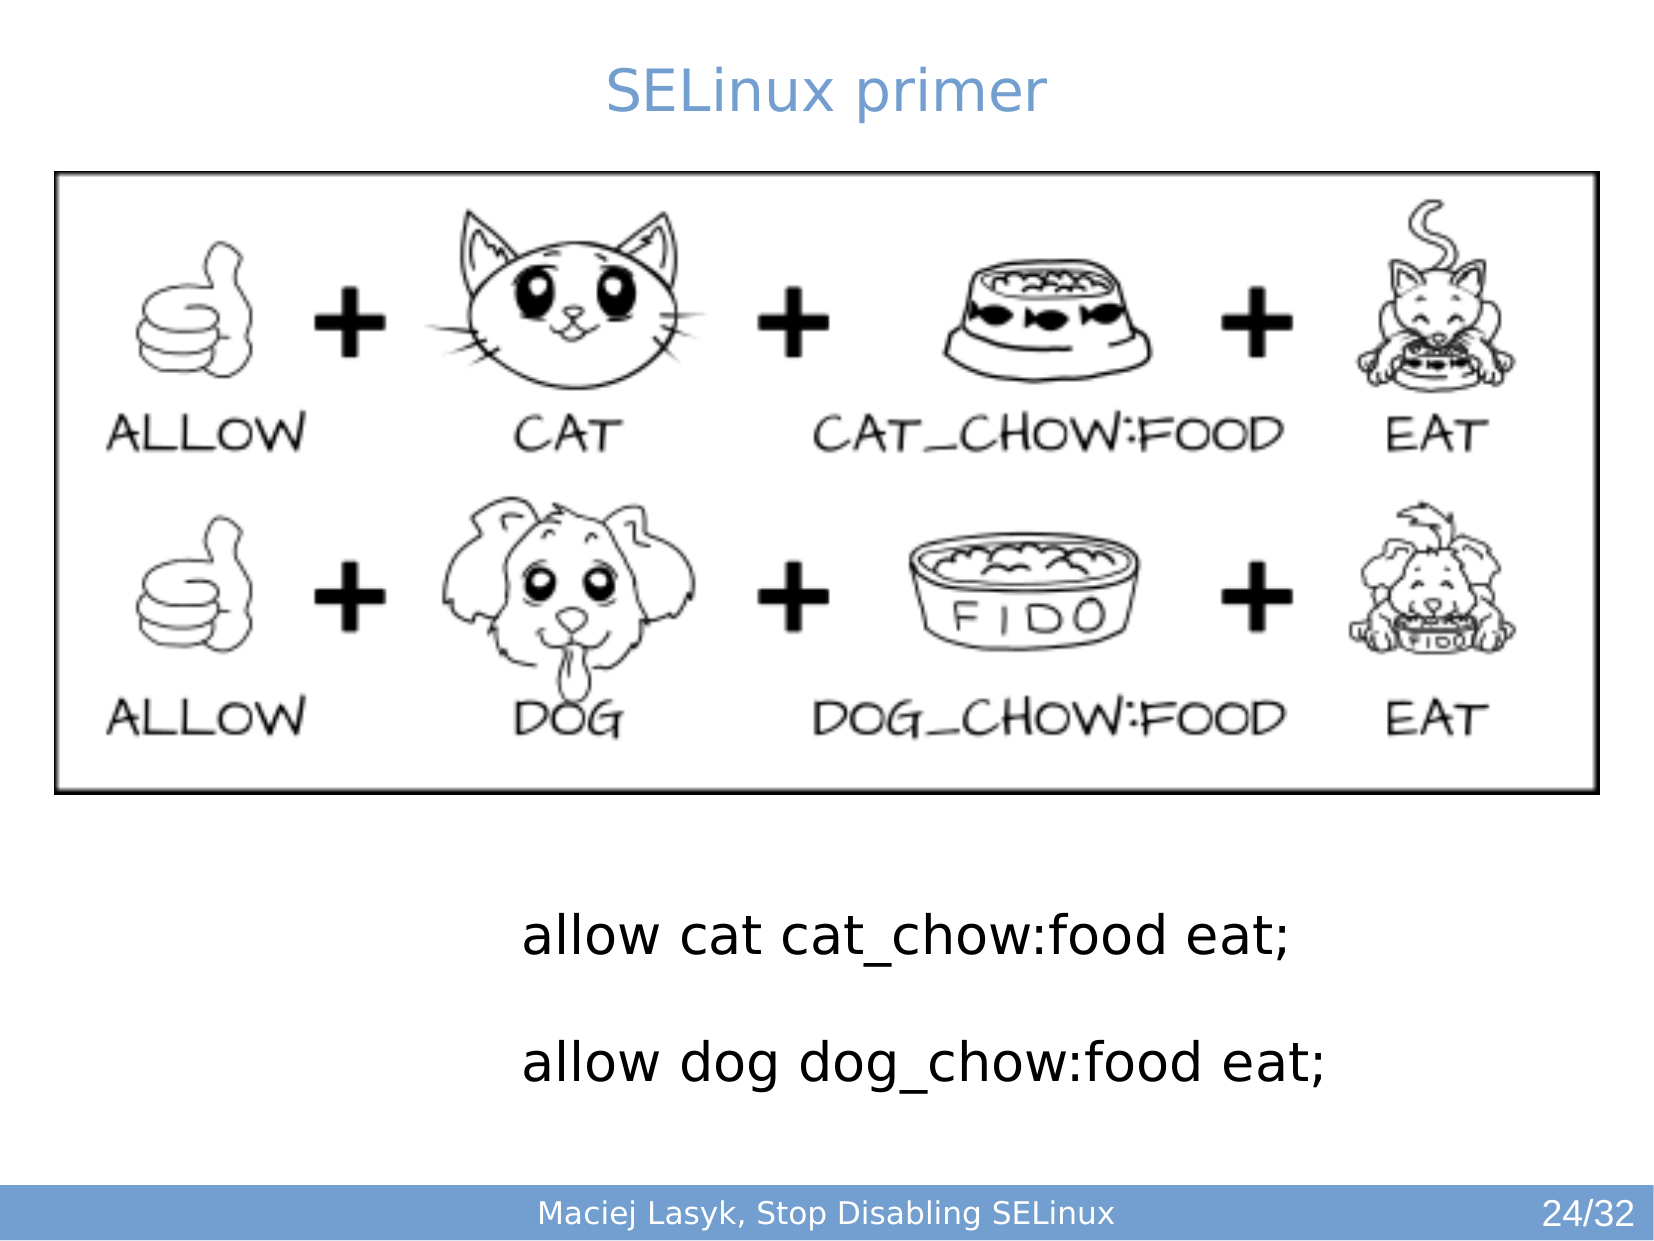

SELinux primer
allow cat cat_chow:food eat;
allow dog dog_chow:food eat;
 24/32
Maciej Lasyk, High Availability Explained
Maciej Lasyk, Stop Disabling SELinux